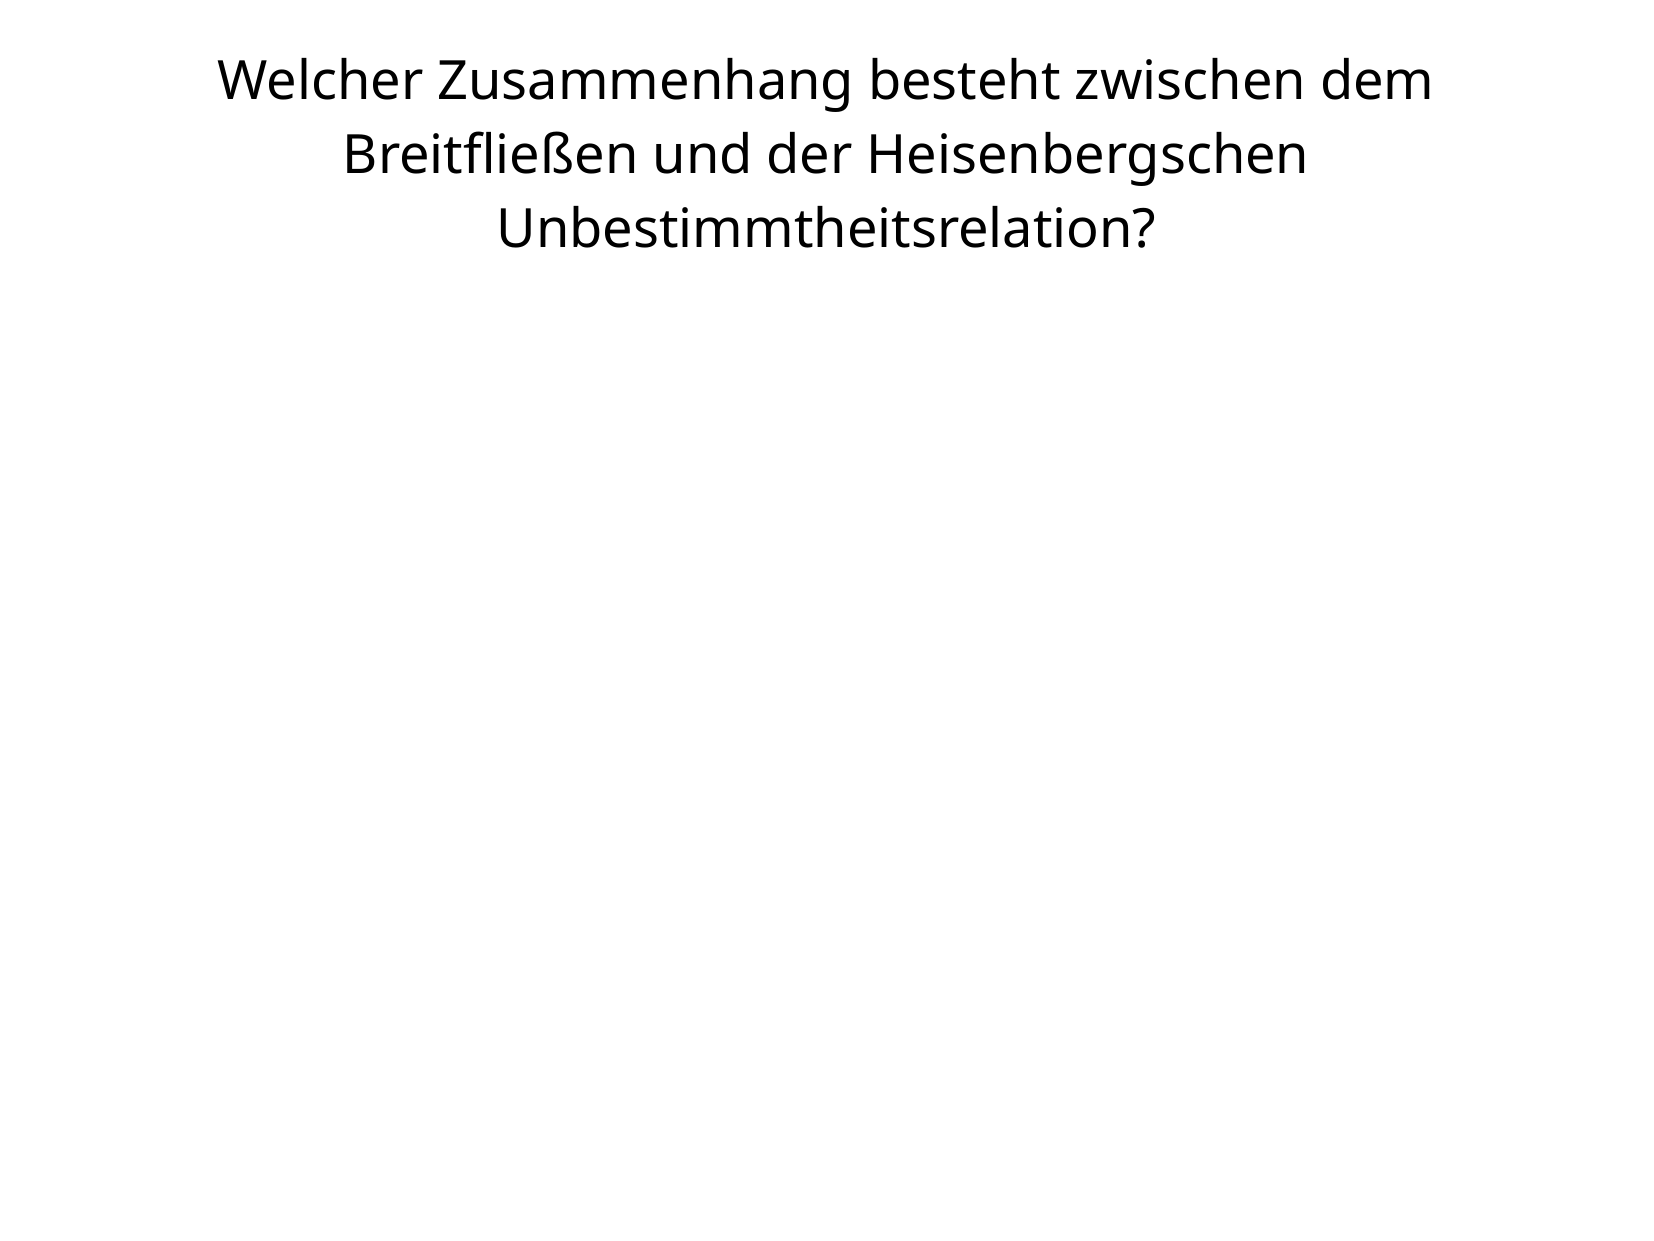

# Welcher Zusammenhang besteht zwischen dem Breitfließen und der Heisenbergschen Unbestimmtheitsrelation?